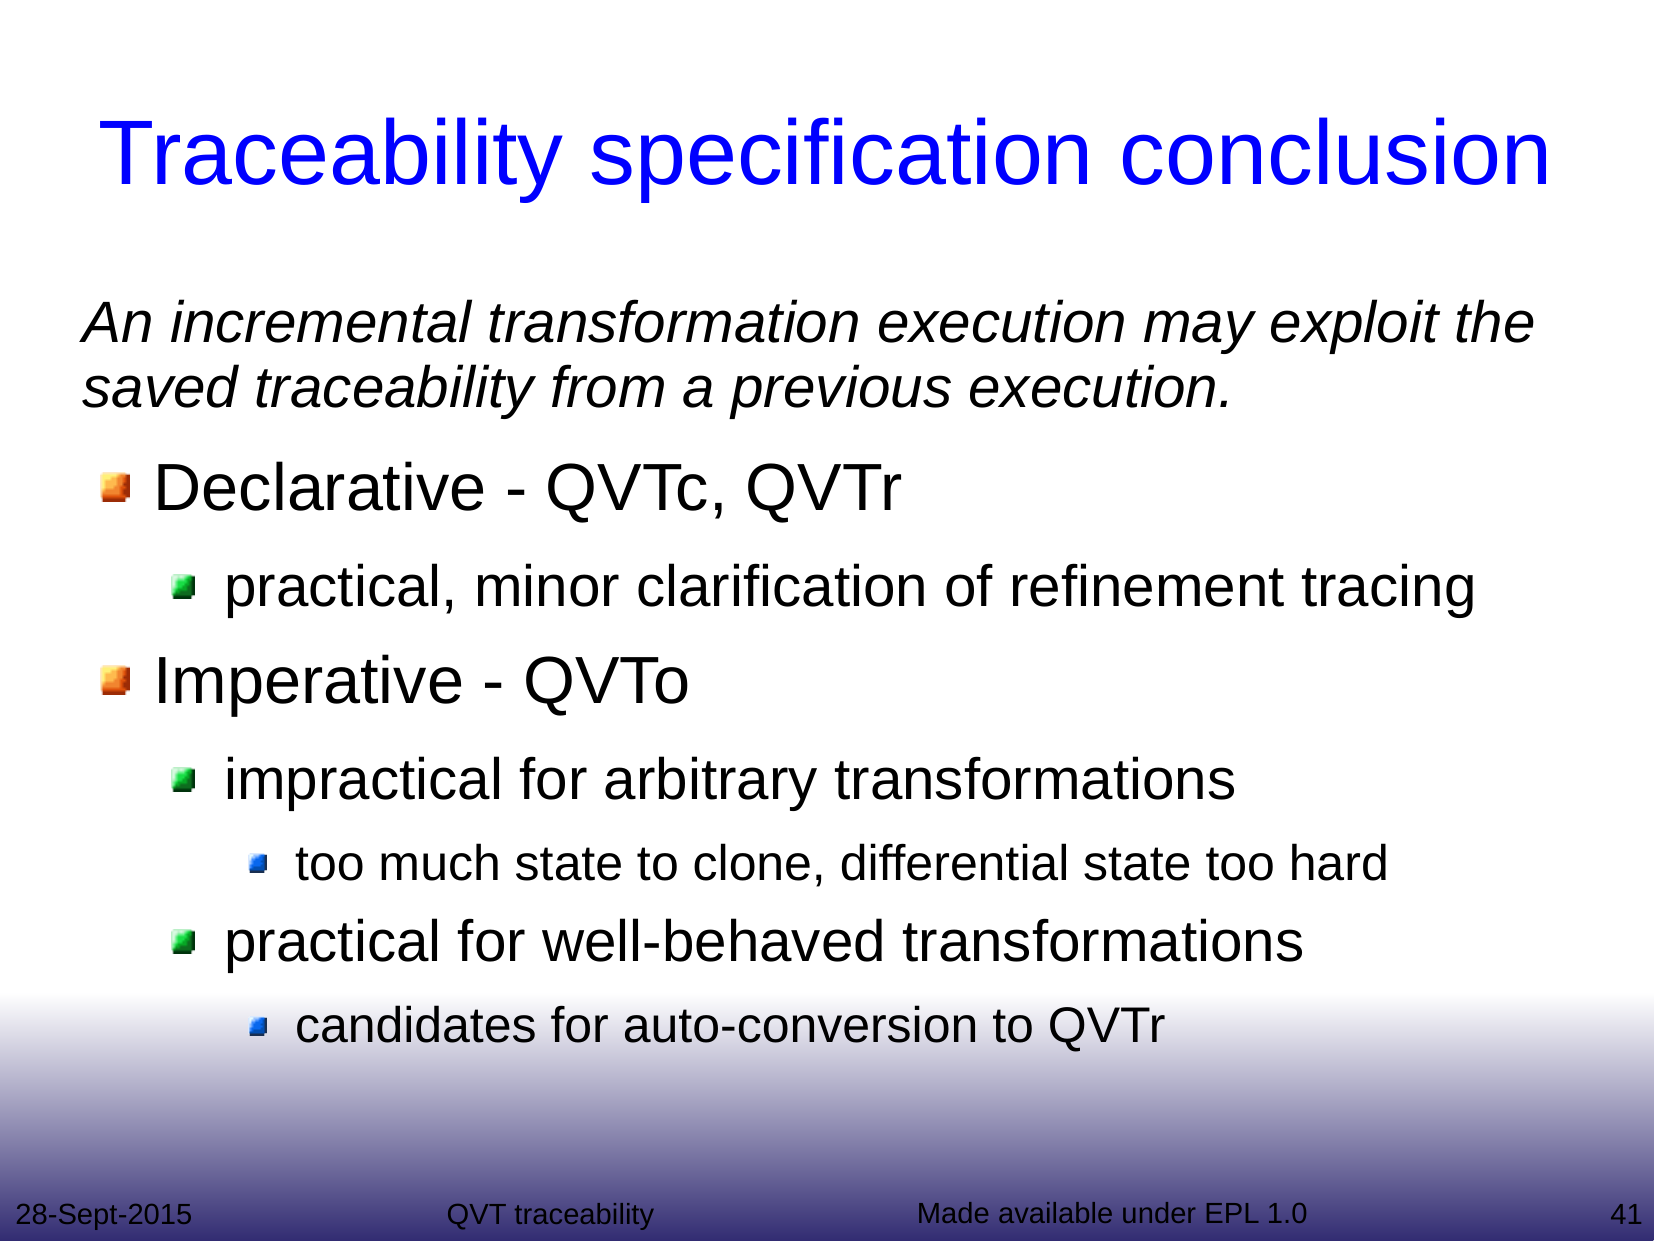

# Traceability specification conclusion
An incremental transformation execution may exploit the saved traceability from a previous execution.
Declarative - QVTc, QVTr
practical, minor clarification of refinement tracing
Imperative - QVTo
impractical for arbitrary transformations
too much state to clone, differential state too hard
practical for well-behaved transformations
candidates for auto-conversion to QVTr
28-Sept-2015
QVT traceability
41